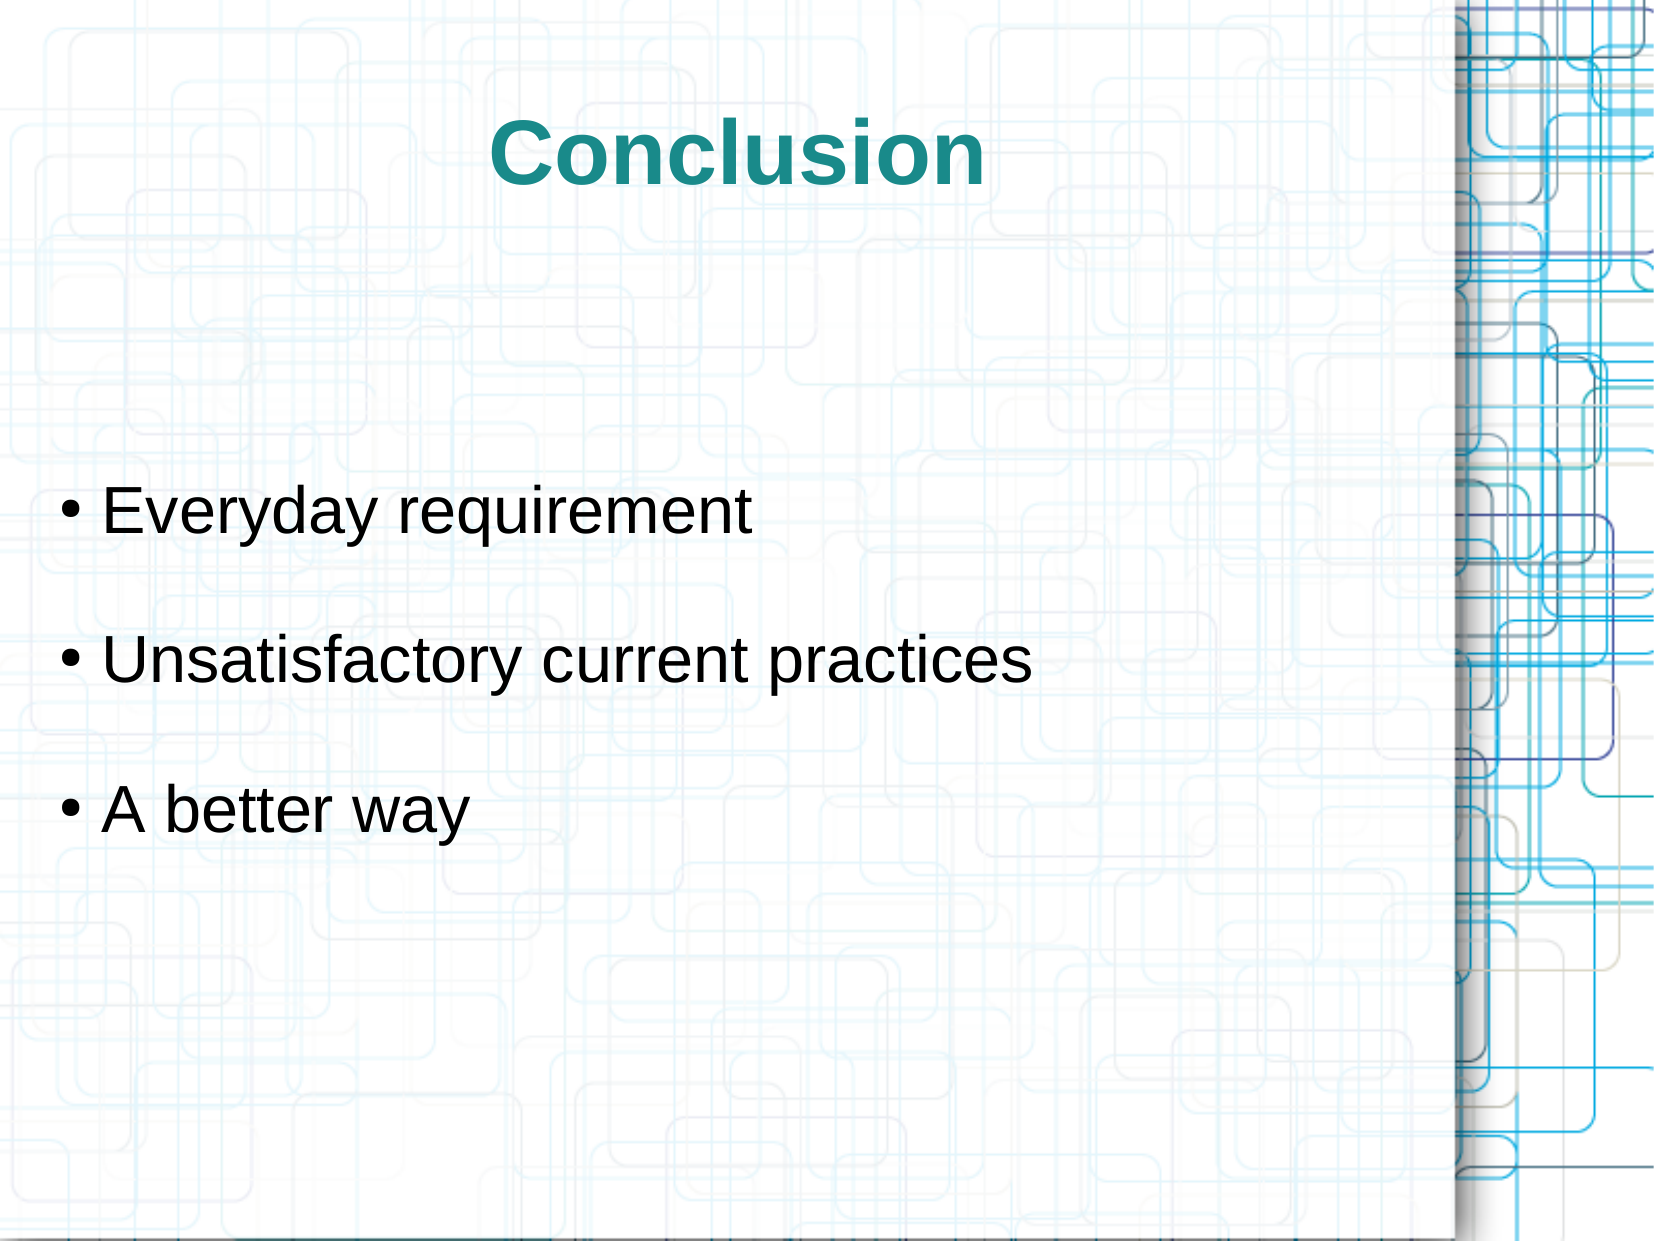

# Conclusion
 Everyday requirement
 Unsatisfactory current practices
 A better way